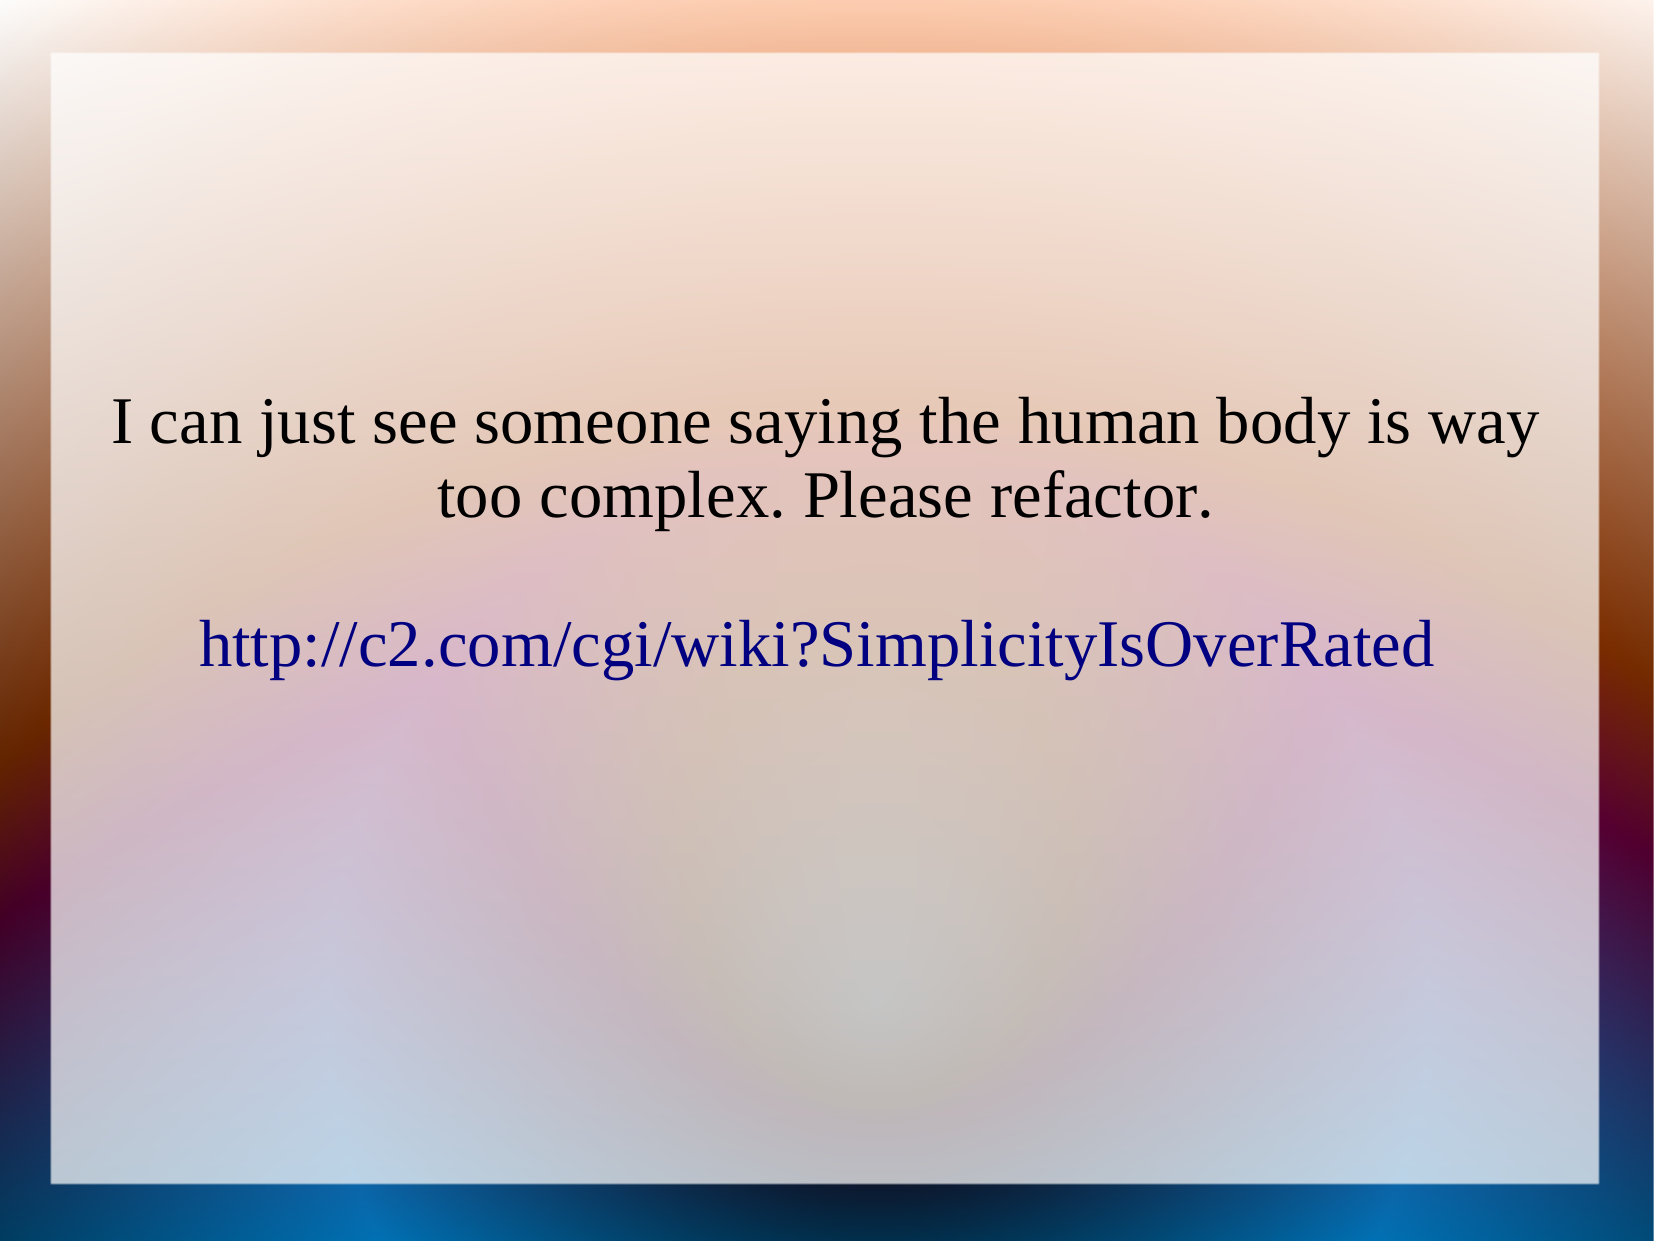

# I can just see someone saying the human body is way too complex. Please refactor.
http://c2.com/cgi/wiki?SimplicityIsOverRated